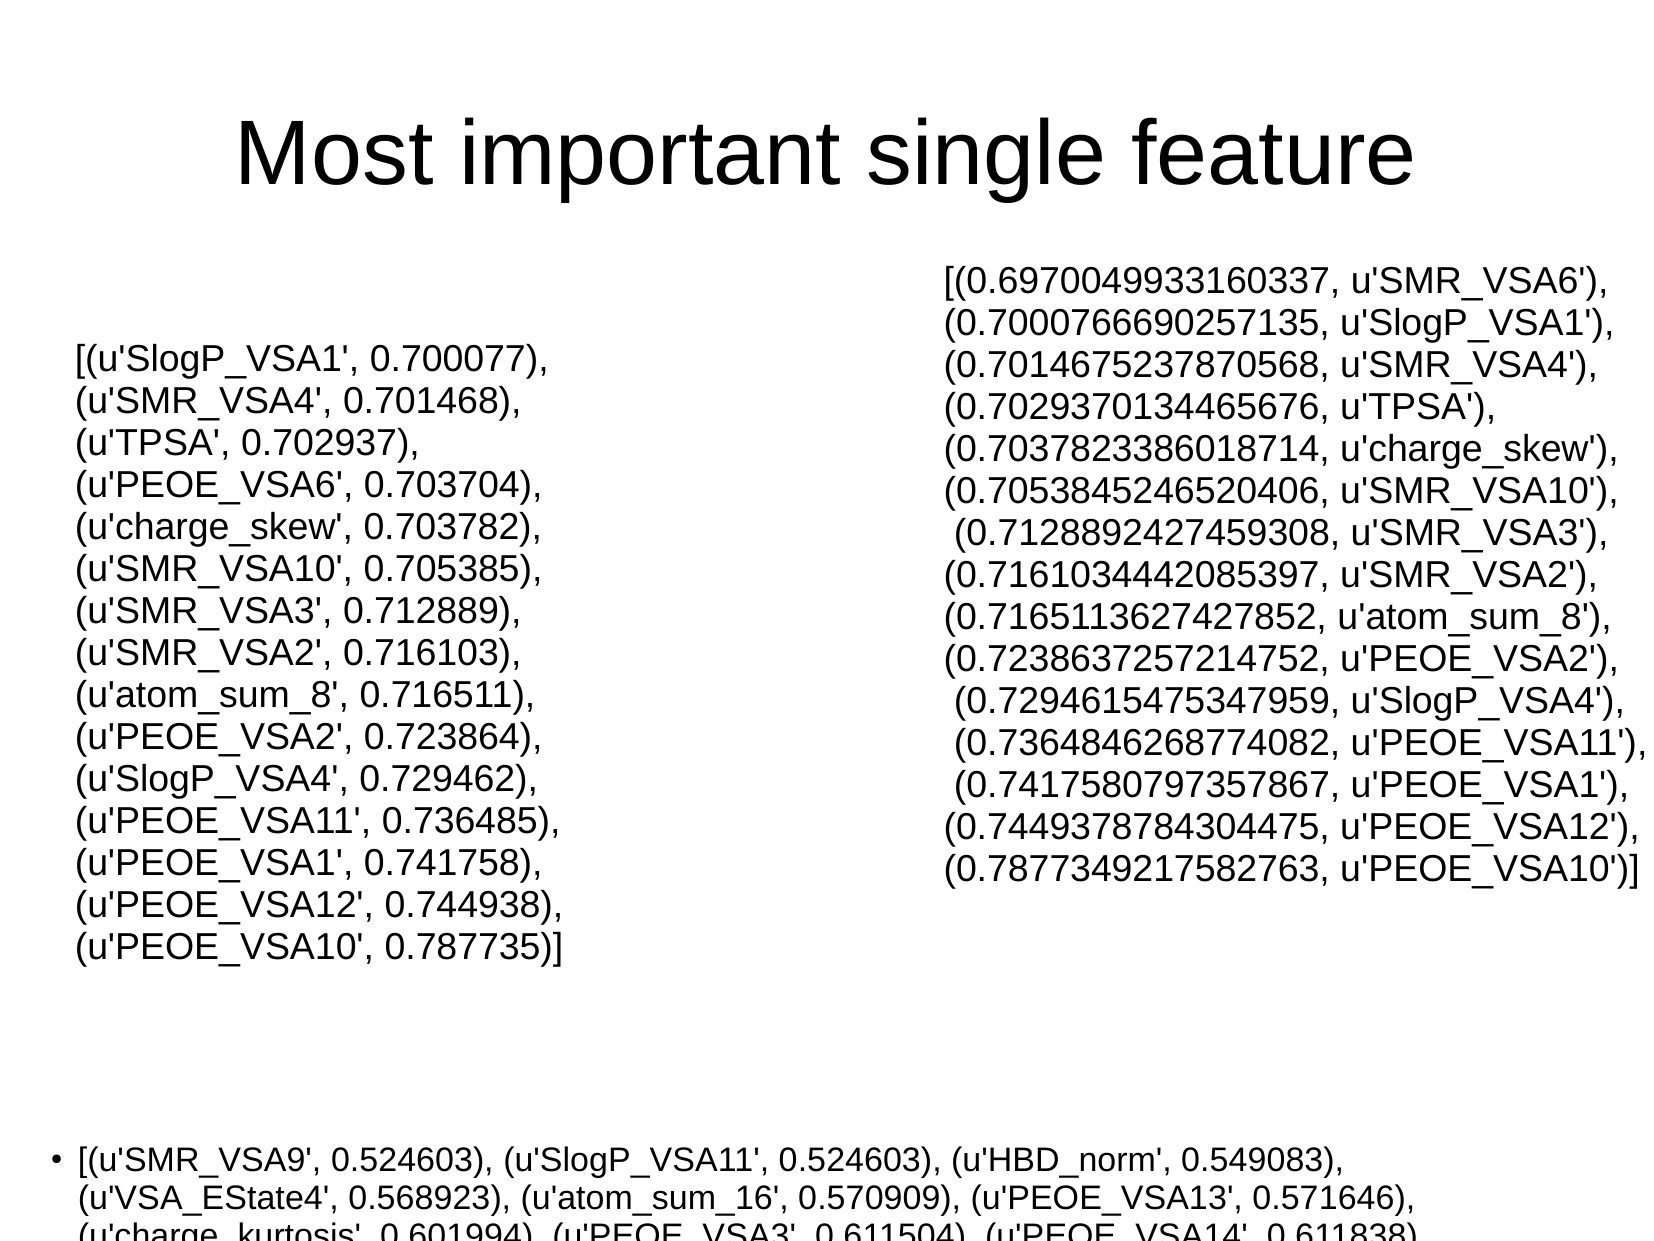

# Most important single feature
[(0.6970049933160337, u'SMR_VSA6'),
(0.7000766690257135, u'SlogP_VSA1'),
(0.7014675237870568, u'SMR_VSA4'),
(0.7029370134465676, u'TPSA'),
(0.7037823386018714, u'charge_skew'),
(0.7053845246520406, u'SMR_VSA10'),
 (0.7128892427459308, u'SMR_VSA3'),
(0.7161034442085397, u'SMR_VSA2'),
(0.7165113627427852, u'atom_sum_8'),
(0.7238637257214752, u'PEOE_VSA2'),
 (0.7294615475347959, u'SlogP_VSA4'),
 (0.7364846268774082, u'PEOE_VSA11'),
 (0.7417580797357867, u'PEOE_VSA1'),
(0.7449378784304475, u'PEOE_VSA12'),
(0.7877349217582763, u'PEOE_VSA10')]
[(u'SlogP_VSA1', 0.700077),
(u'SMR_VSA4', 0.701468),
(u'TPSA', 0.702937),
(u'PEOE_VSA6', 0.703704),
(u'charge_skew', 0.703782),
(u'SMR_VSA10', 0.705385),
(u'SMR_VSA3', 0.712889),
(u'SMR_VSA2', 0.716103),
(u'atom_sum_8', 0.716511),
(u'PEOE_VSA2', 0.723864),
(u'SlogP_VSA4', 0.729462),
(u'PEOE_VSA11', 0.736485),
(u'PEOE_VSA1', 0.741758),
(u'PEOE_VSA12', 0.744938),
(u'PEOE_VSA10', 0.787735)]
[(u'SMR_VSA9', 0.524603), (u'SlogP_VSA11', 0.524603), (u'HBD_norm', 0.549083), (u'VSA_EState4', 0.568923), (u'atom_sum_16', 0.570909), (u'PEOE_VSA13', 0.571646), (u'charge_kurtosis', 0.601994), (u'PEOE_VSA3', 0.611504), (u'PEOE_VSA14', 0.611838), (u'atom_16', 0.615426), (u'PEOE_VSA4', 0.615524), (u'TPSA_norm', 0.616689), (u'charge_std', 0.622906), (u'VSA_EState5', 0.626804), (u'SlogP_VSA2', 0.638643), (u'VSA_EState9', 0.640609), (u'atom_6', 0.641646), (u'HBA_norm', 0.642624), (u'SlogP_VSA8', 0.644025), (u'atom_len', 0.650935), (u'atom_sum_6', 0.650974), (u'Rotatable_num', 0.651795), (u'SlogP_VSA7', 0.652385), (u'atom_1', 0.654832), (u'LabuteASA_norm', 0.655648), (u'HBD', 0.660479), (u'atom_sum_1', 0.663639), (u'VSA_EState10', 0.665507), (u'atom_7', 0.665664), (u'PEOE_VSA9', 0.665713), (u'PEOE_VSA7', 0.671409), (u'LabuteASA', 0.672397), (u'HBA', 0.673247), (u'atom_size', 0.676078), (u'SMR_VSA7', 0.678658), (u'SlogP_VSA5', 0.680094), (u'SlogP_VSA3', 0.681406), (u'SlogP_VSA6', 0.682782), (u'SMR_VSA1', 0.683224), (u'atom_sum_7', 0.687018), (u'SMR_VSA5', 0.691171), (u'atom_8', 0.69352), (u'PEOE_VSA8', 0.693894), (u'SMR_VSA6', 0.697005), (u'SlogP_VSA1', 0.700077), (u'SMR_VSA4', 0.701468), (u'TPSA', 0.702937), (u'PEOE_VSA6', 0.703704), (u'charge_skew', 0.703782), (u'SMR_VSA10', 0.705385), (u'SMR_VSA3', 0.712889), (u'SMR_VSA2', 0.716103), (u'atom_sum_8', 0.716511), (u'PEOE_VSA2', 0.723864), (u'SlogP_VSA4', 0.729462), (u'PEOE_VSA11', 0.736485), (u'PEOE_VSA1', 0.741758), (u'PEOE_VSA12', 0.744938), (u'PEOE_VSA10', 0.787735)]